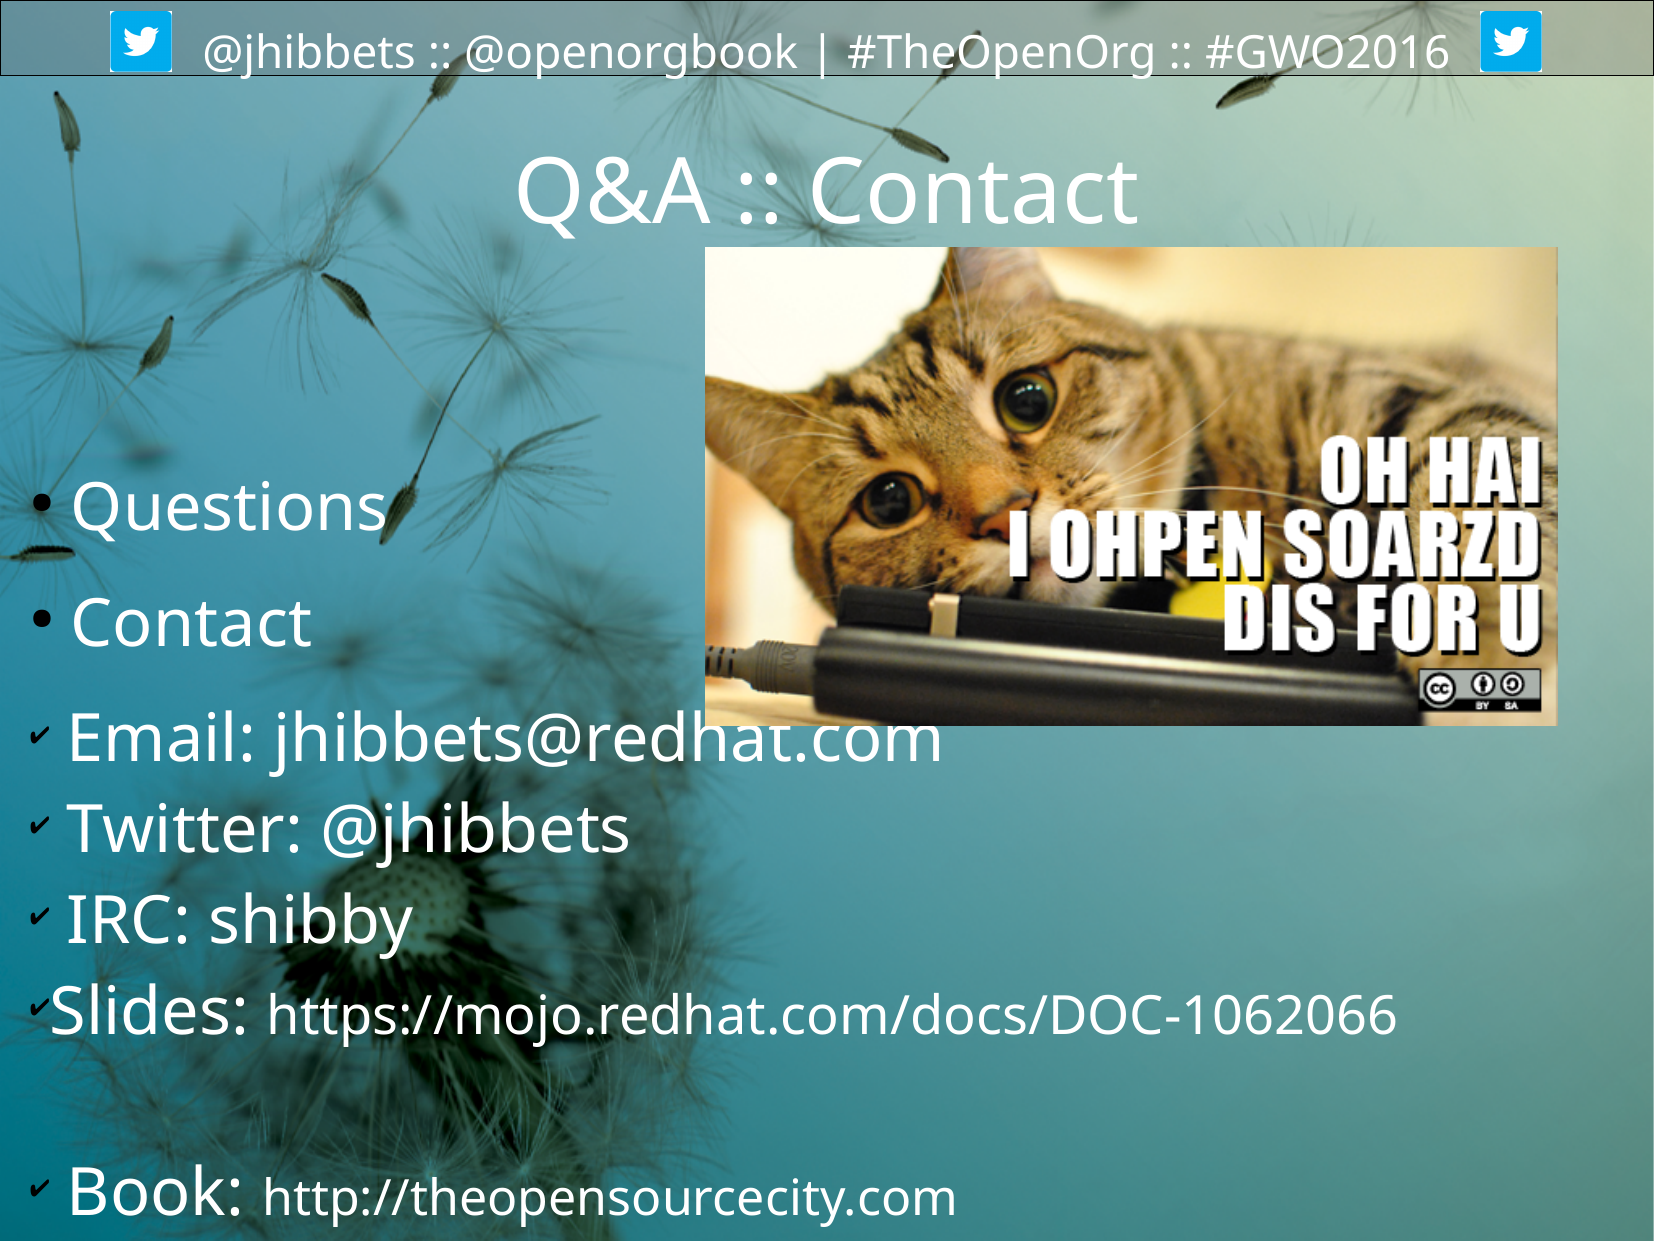

# Q&A :: Contact
 Questions
 Contact
 Email: jhibbets@redhat.com
 Twitter: @jhibbets
 IRC: shibby
Slides: https://mojo.redhat.com/docs/DOC-1062066
 Book: http://theopensourcecity.com